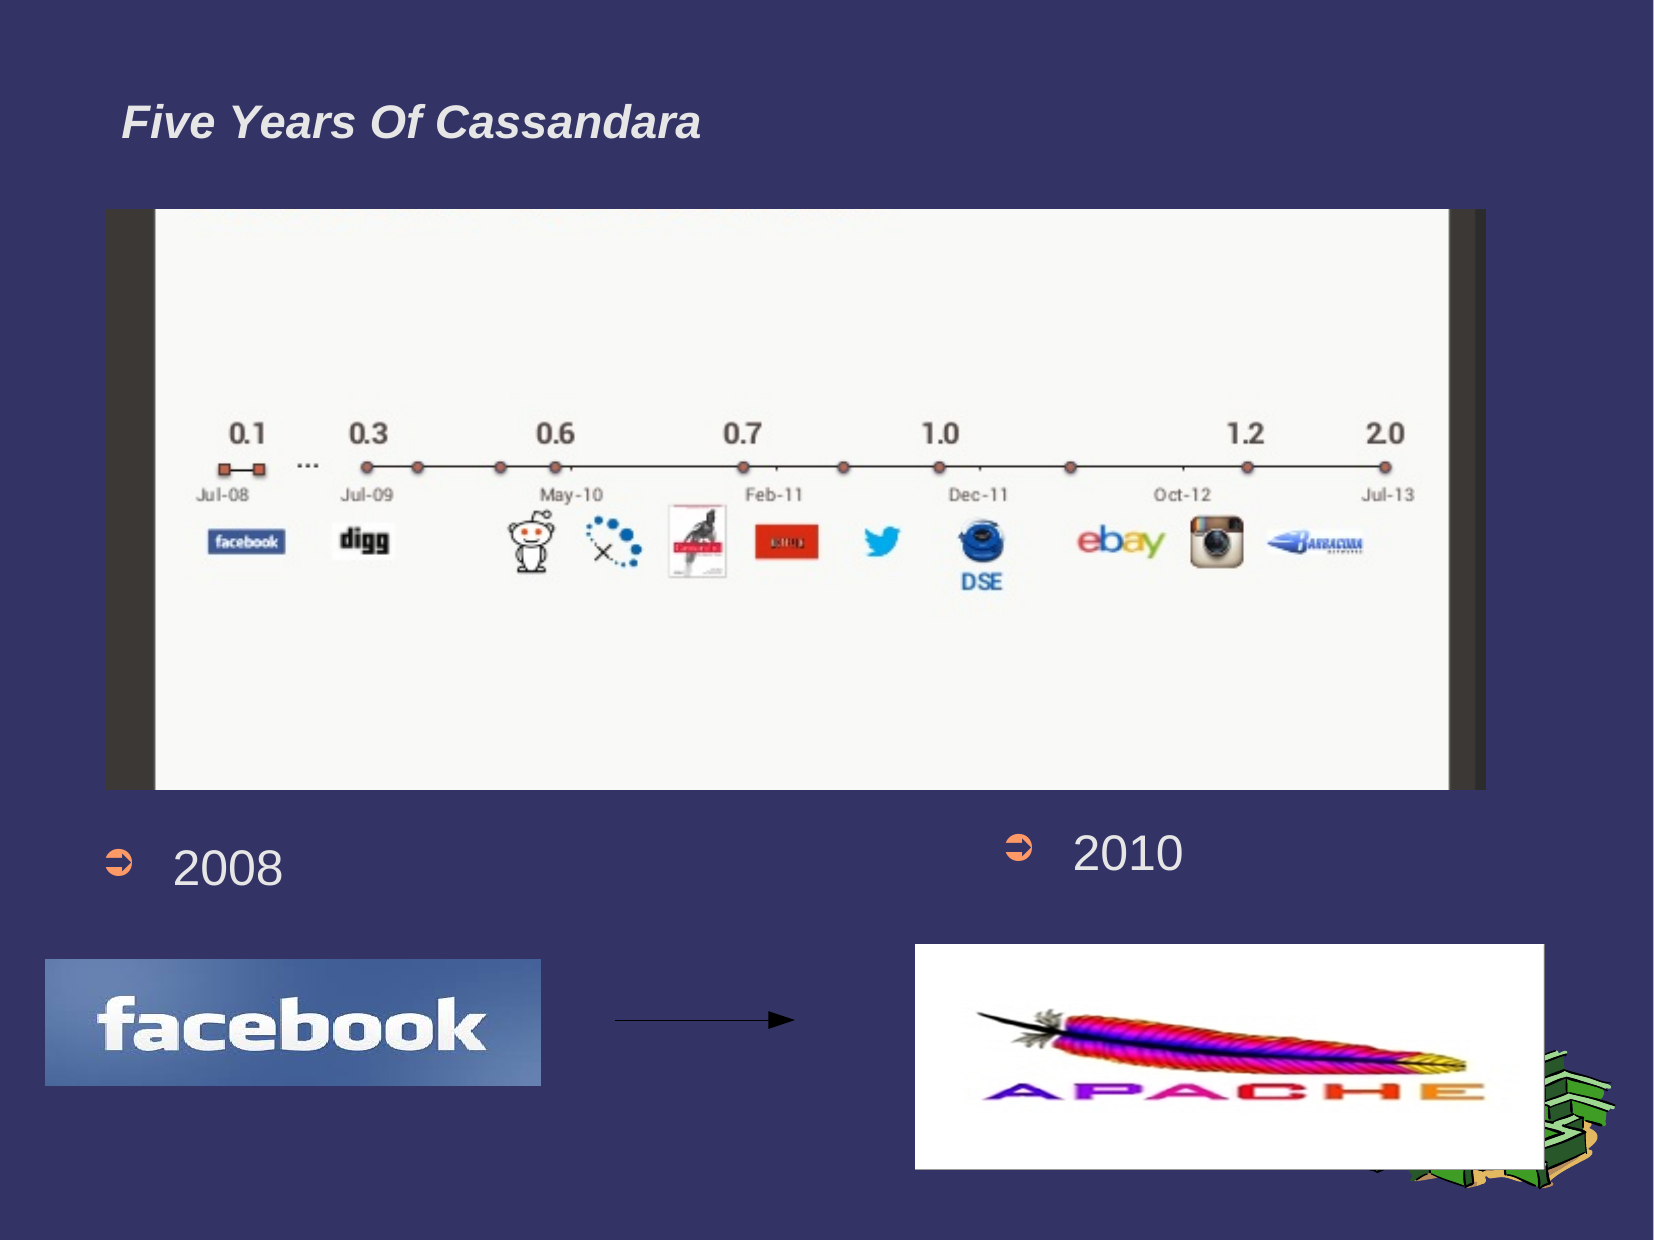

# Five Years Of Cassandara
2010
2008